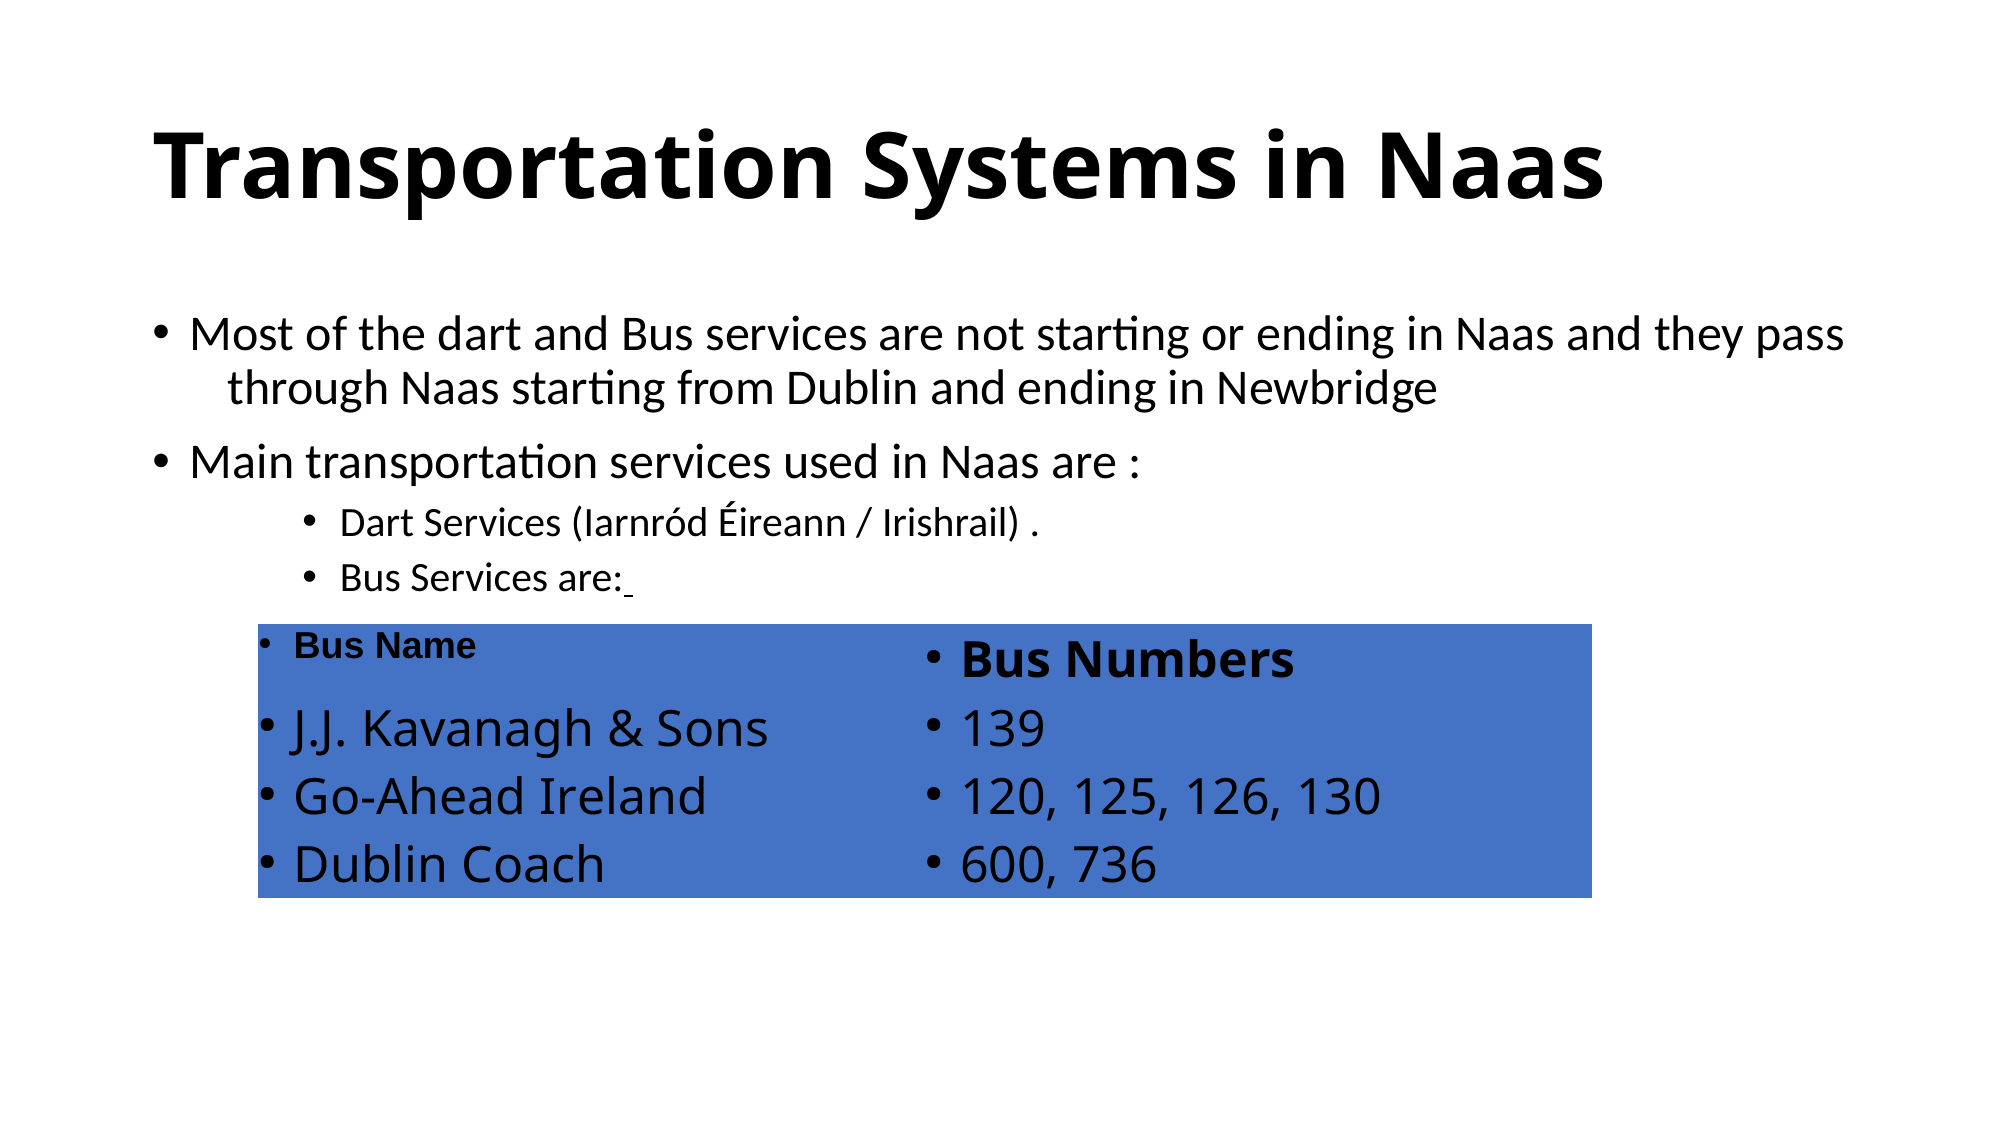

# Transportation Systems in Naas
Most of the dart and Bus services are not starting or ending in Naas and they pass through Naas starting from Dublin and ending in Newbridge
Main transportation services used in Naas are :
Dart Services (Iarnród Éireann / Irishrail) .
Bus Services are:
| Bus Name | Bus Numbers |
| --- | --- |
| J.J. Kavanagh & Sons | 139 |
| Go-Ahead Ireland | 120, 125, 126, 130 |
| Dublin Coach | 600, 736 |